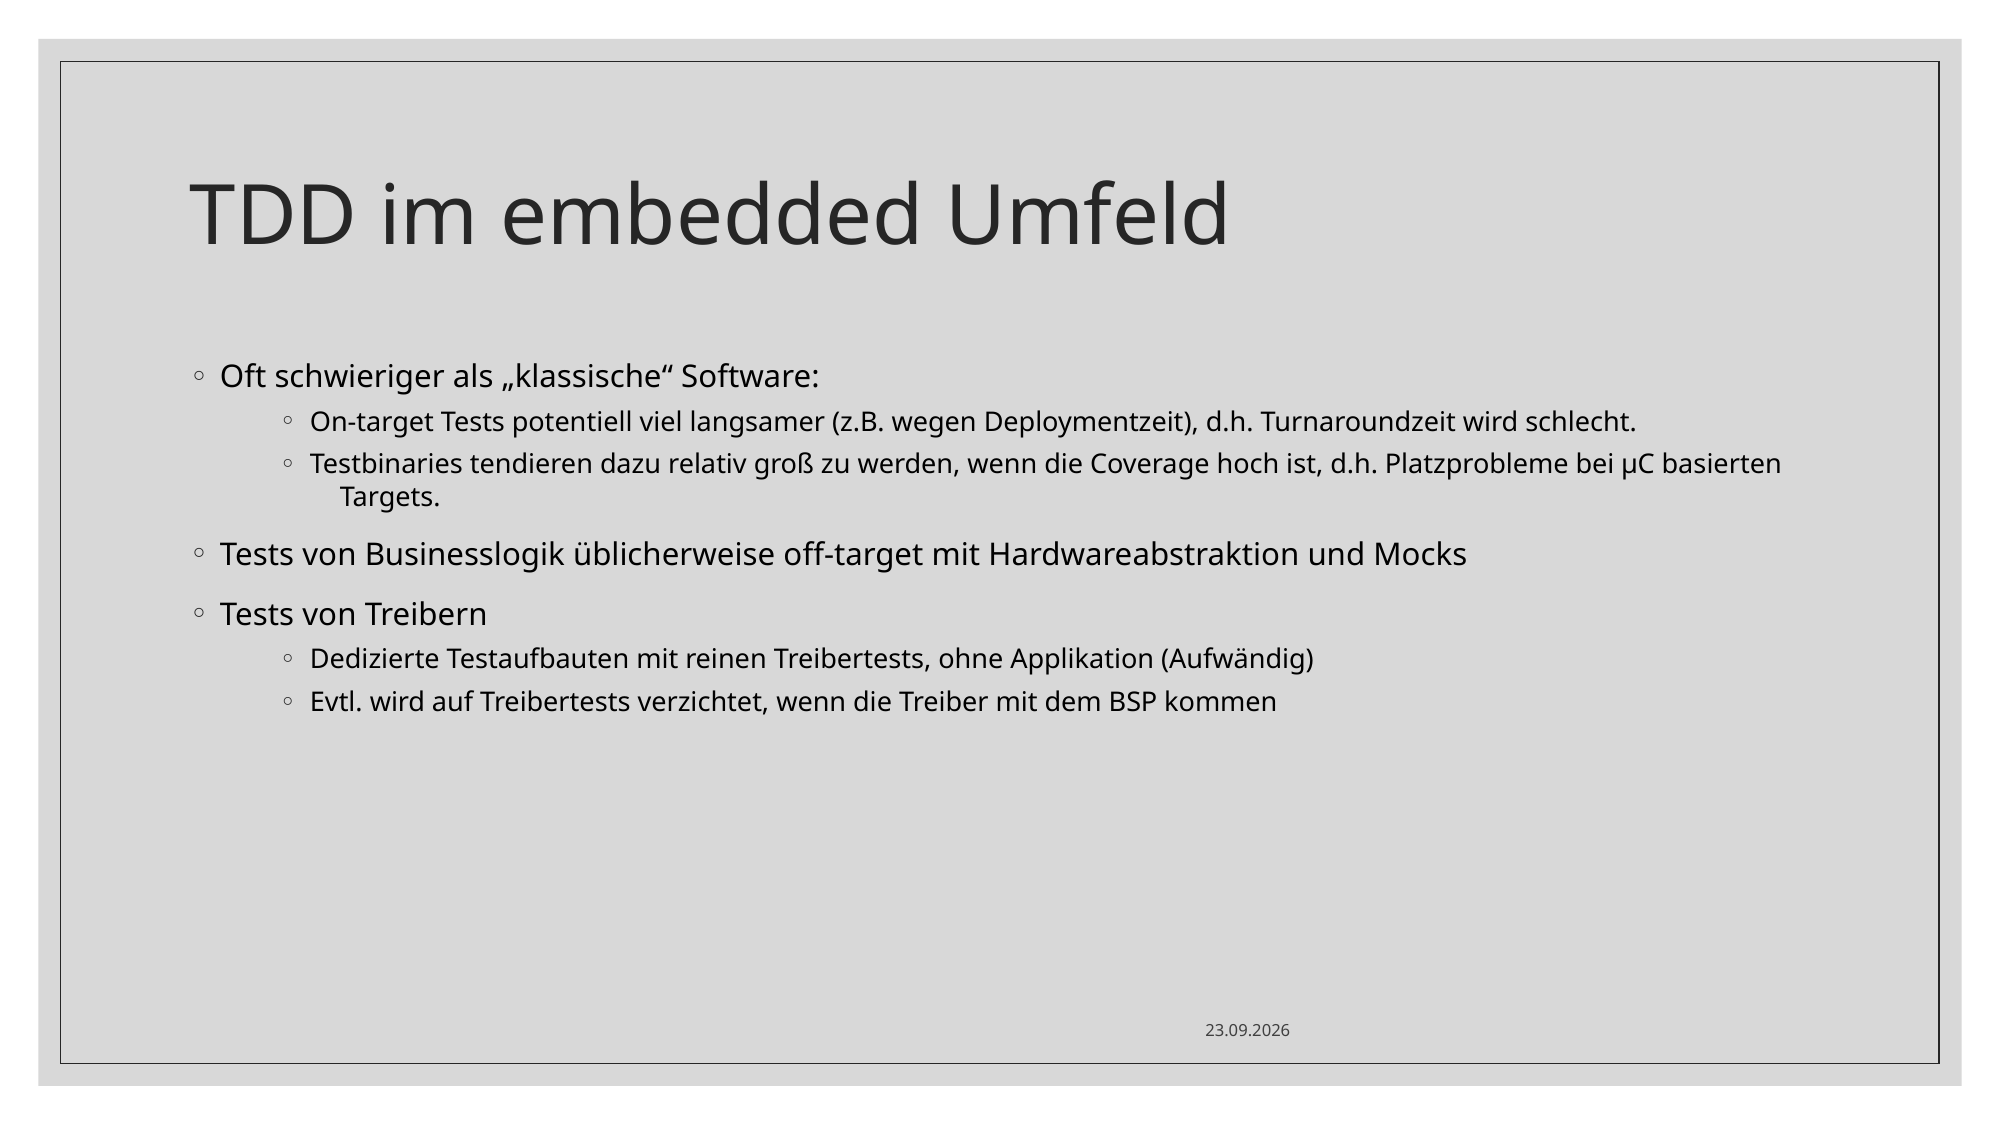

# TDD im embedded Umfeld
Oft schwieriger als „klassische“ Software:
On-target Tests potentiell viel langsamer (z.B. wegen Deploymentzeit), d.h. Turnaroundzeit wird schlecht.
Testbinaries tendieren dazu relativ groß zu werden, wenn die Coverage hoch ist, d.h. Platzprobleme bei ­µC basierten Targets.
Tests von Businesslogik üblicherweise off-target mit Hardwareabstraktion und Mocks
Tests von Treibern
Dedizierte Testaufbauten mit reinen Treibertests, ohne Applikation (Aufwändig)
Evtl. wird auf Treibertests verzichtet, wenn die Treiber mit dem BSP kommen